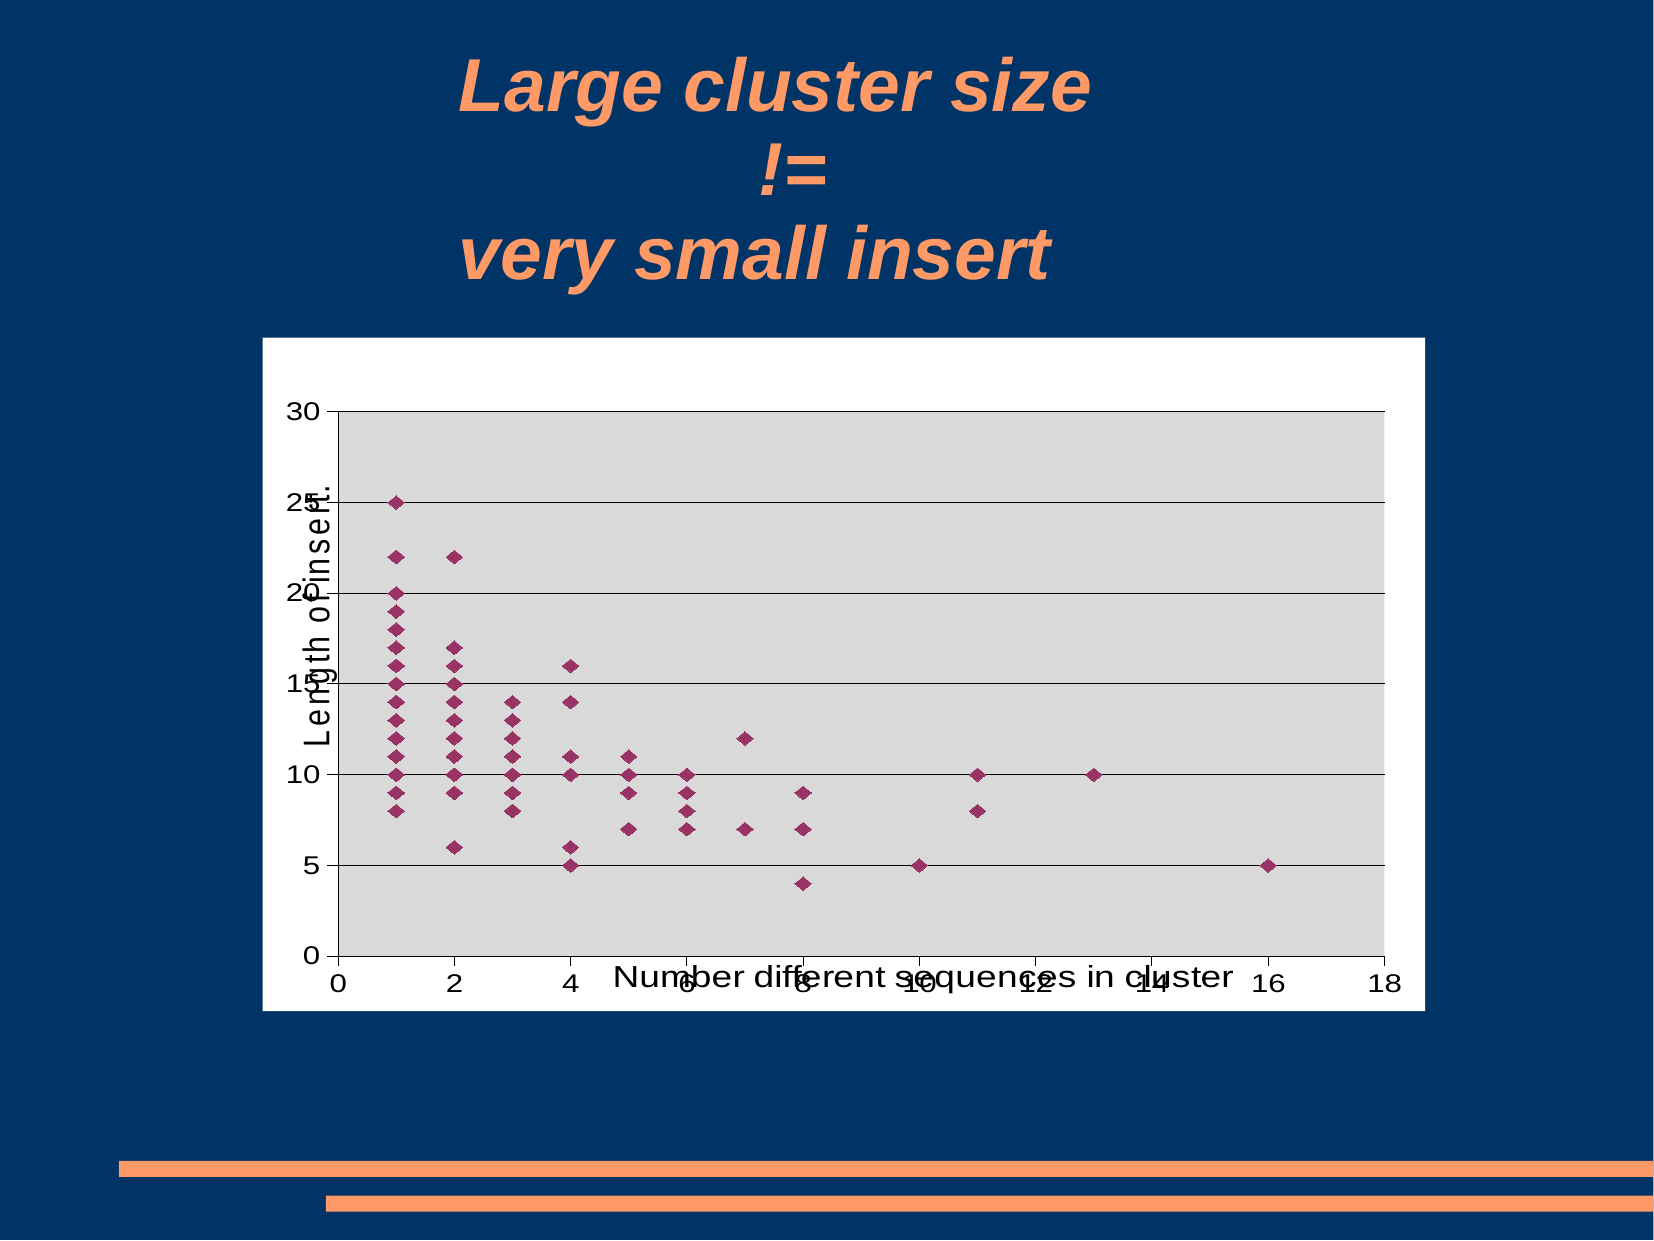

# Large cluster size != very small insert
### Chart
| Category | Column B |
|---|---|